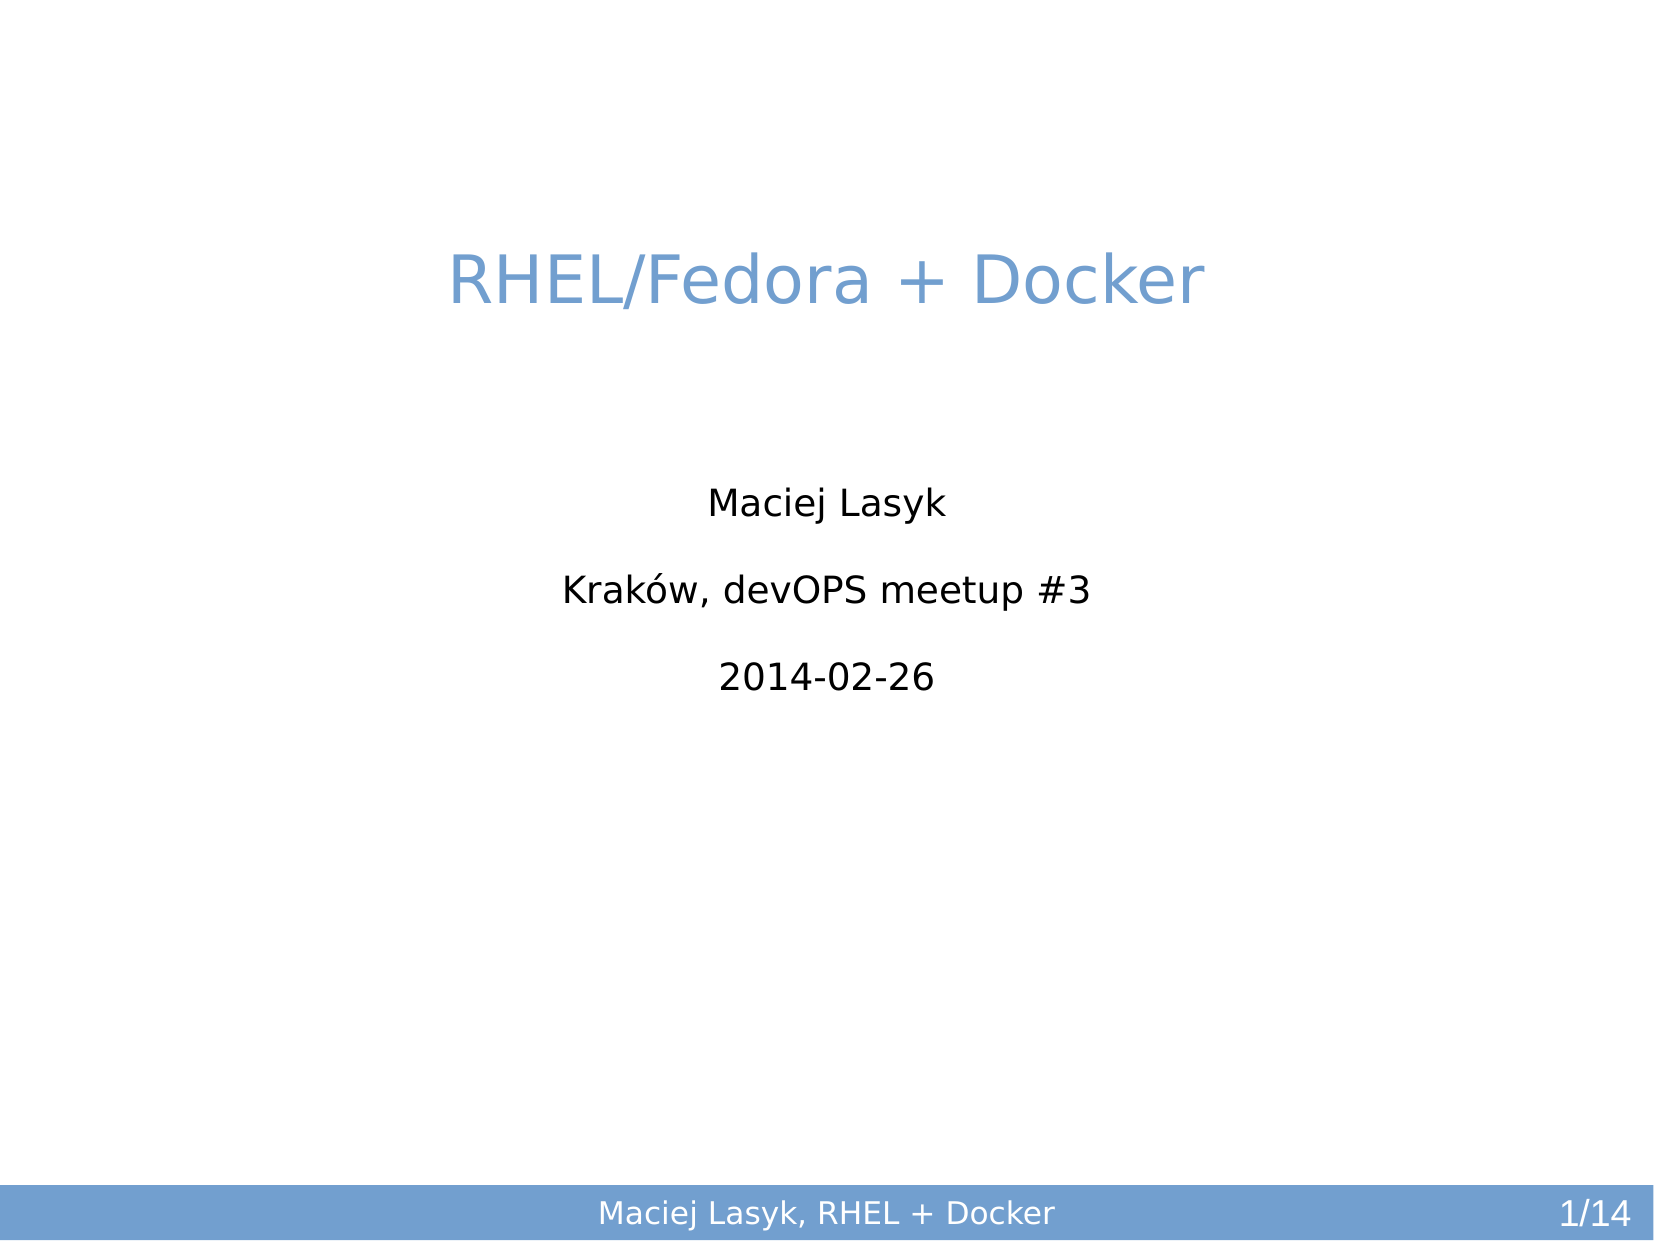

RHEL/Fedora + Docker
Maciej Lasyk
Kraków, devOPS meetup #3
2014-02-26
 1/14
Maciej Lasyk, RHEL + Docker